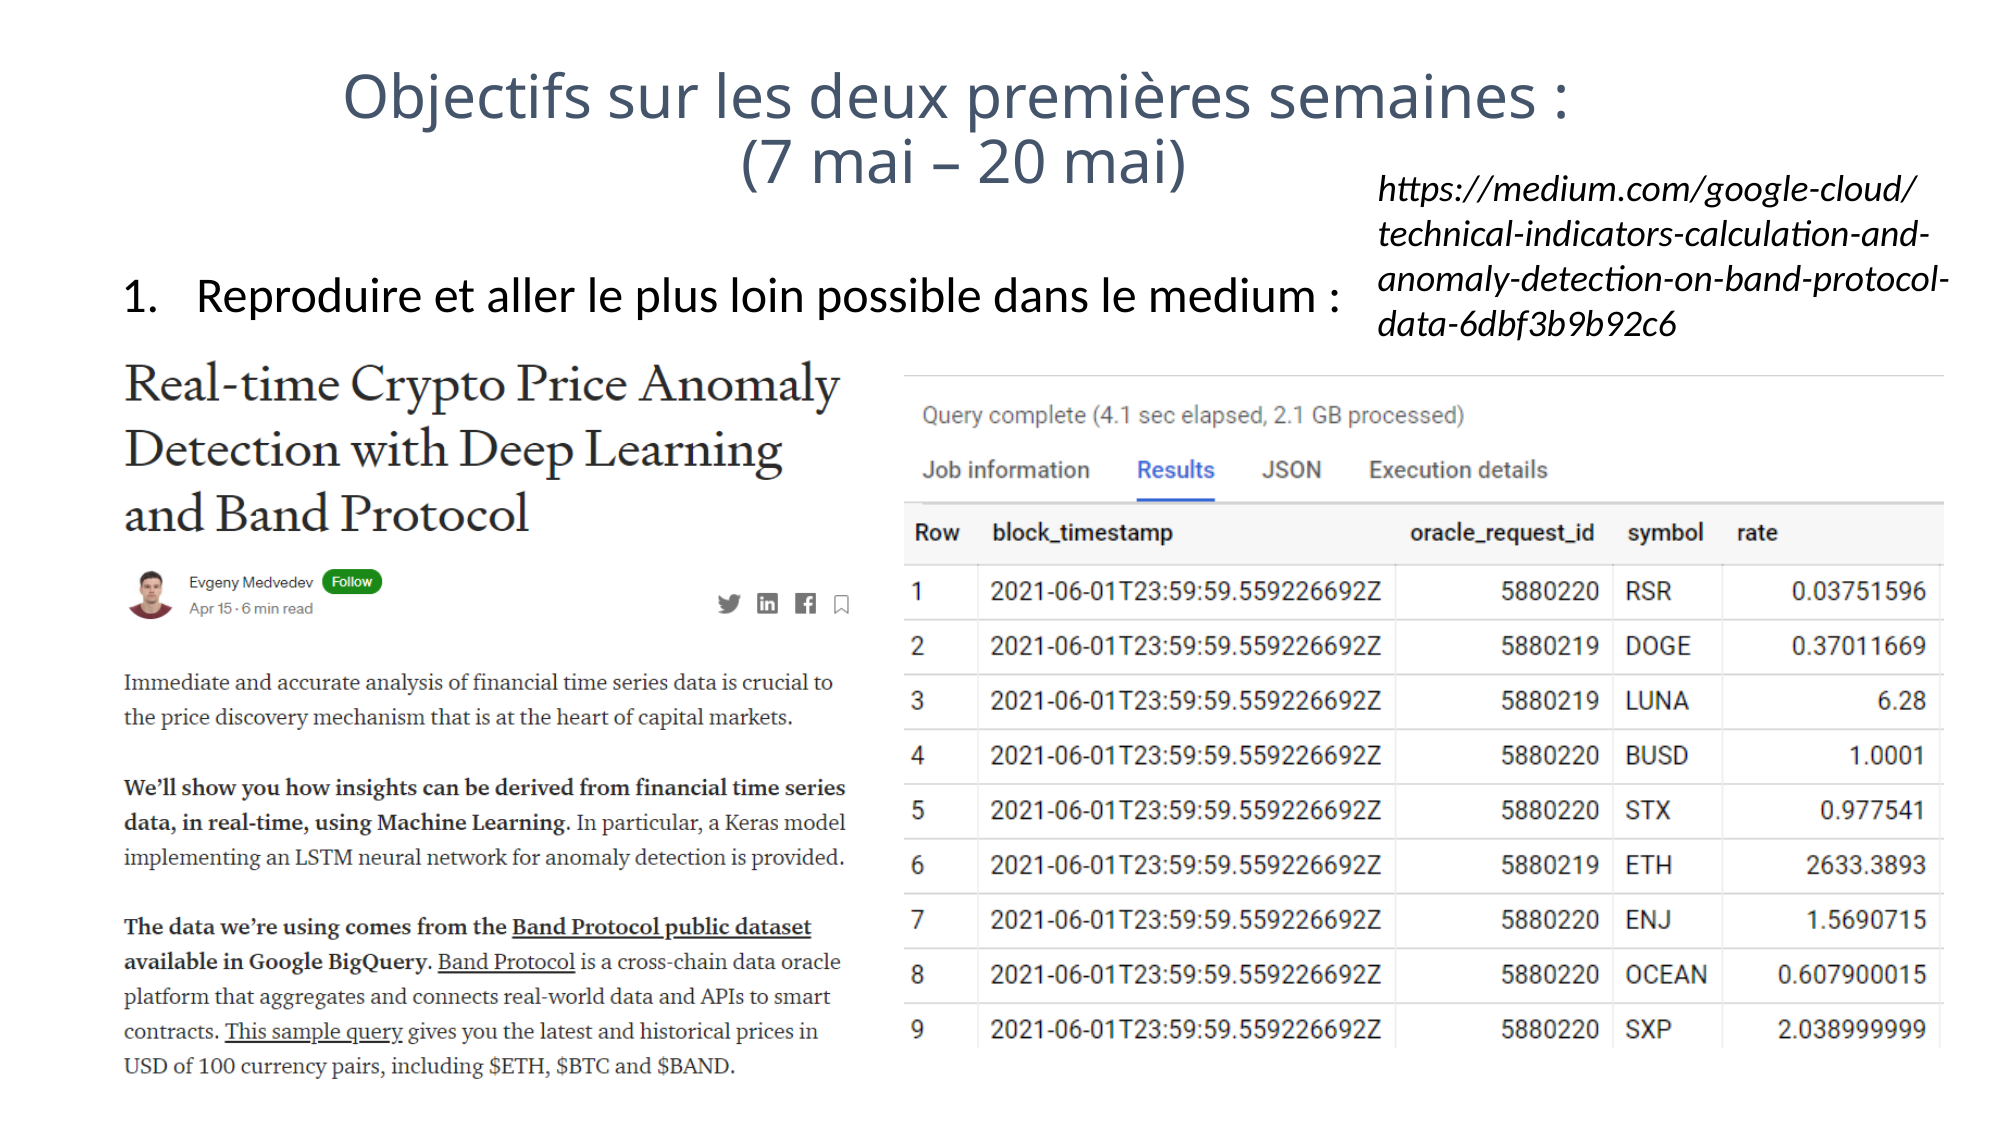

# Objectifs sur les deux premières semaines : (7 mai – 20 mai)
https://medium.com/google-cloud/technical-indicators-calculation-and-anomaly-detection-on-band-protocol-data-6dbf3b9b92c6
Reproduire et aller le plus loin possible dans le medium :